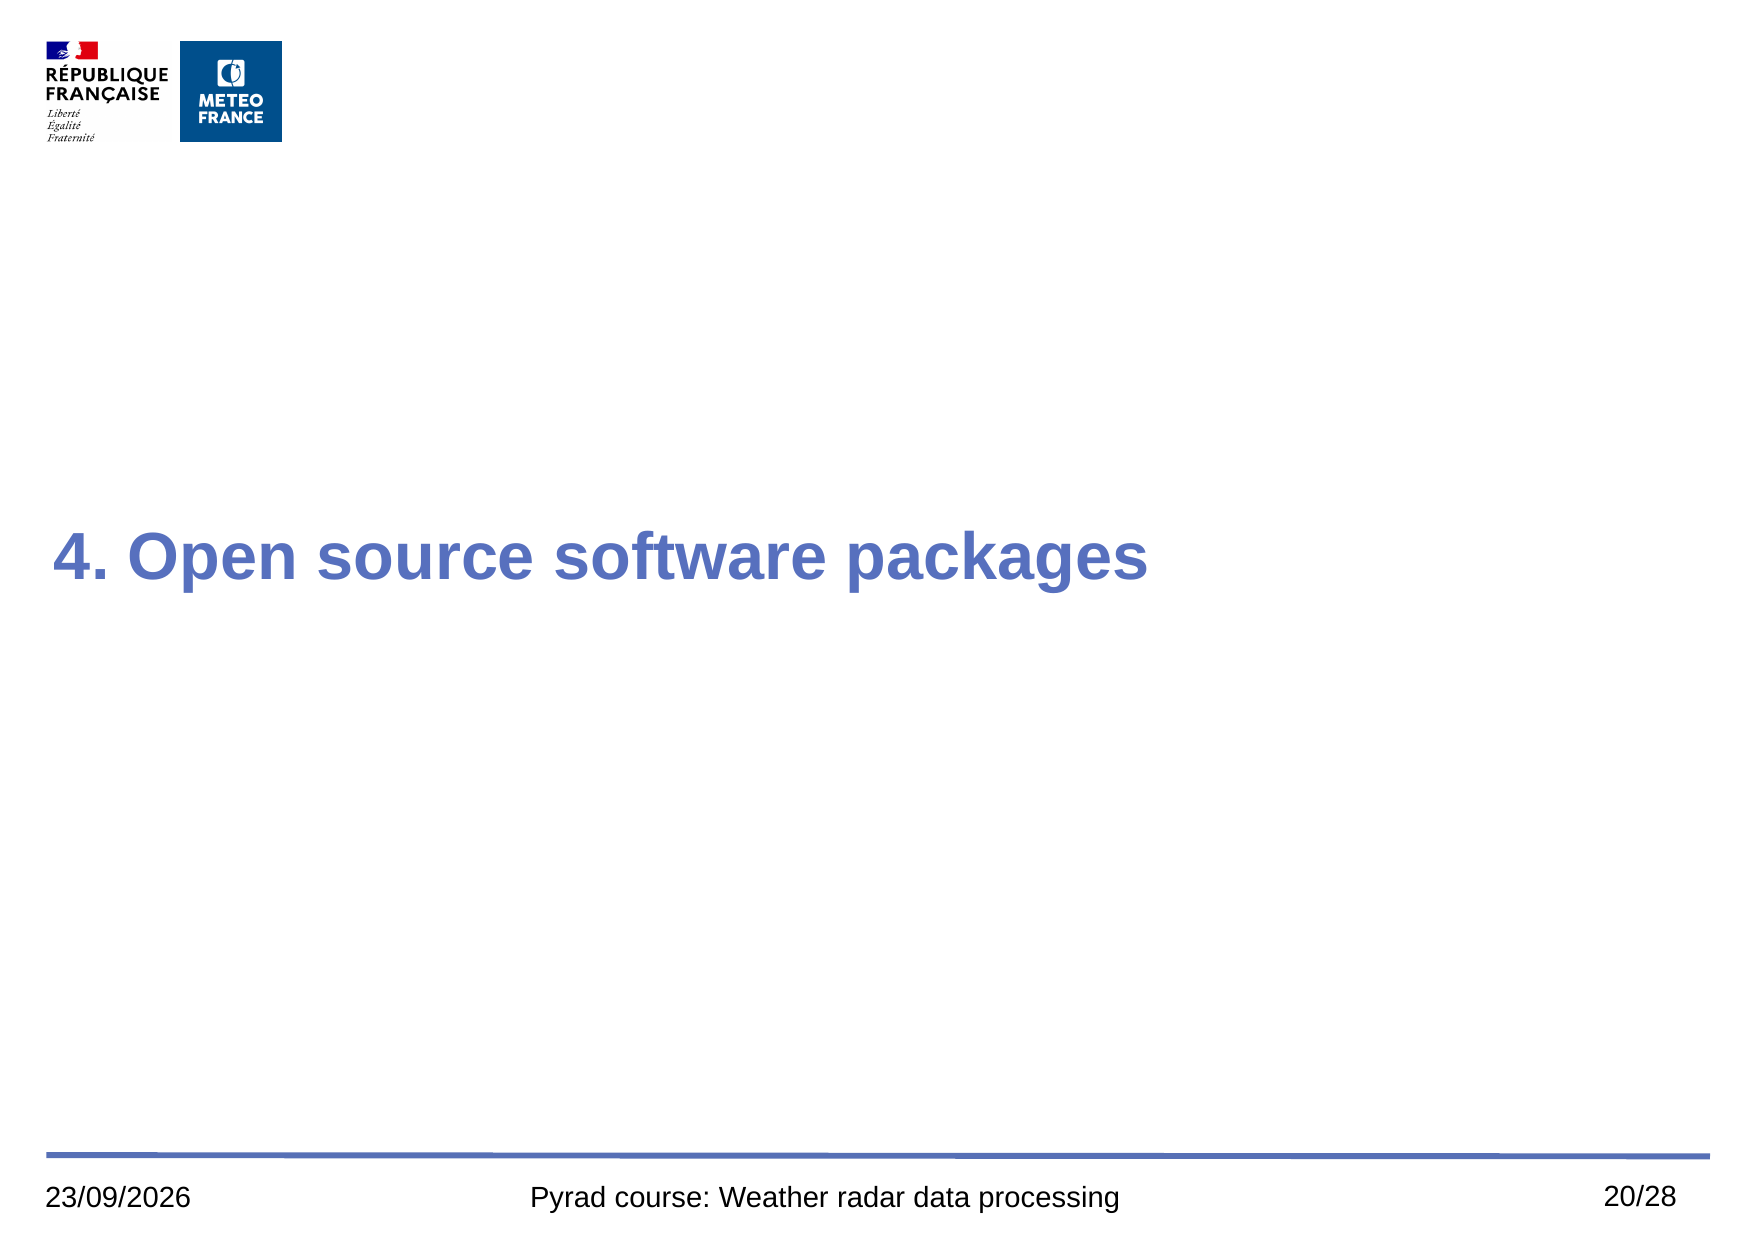

# 4. Open source software packages
20
Pyrad course: Weather radar data processing